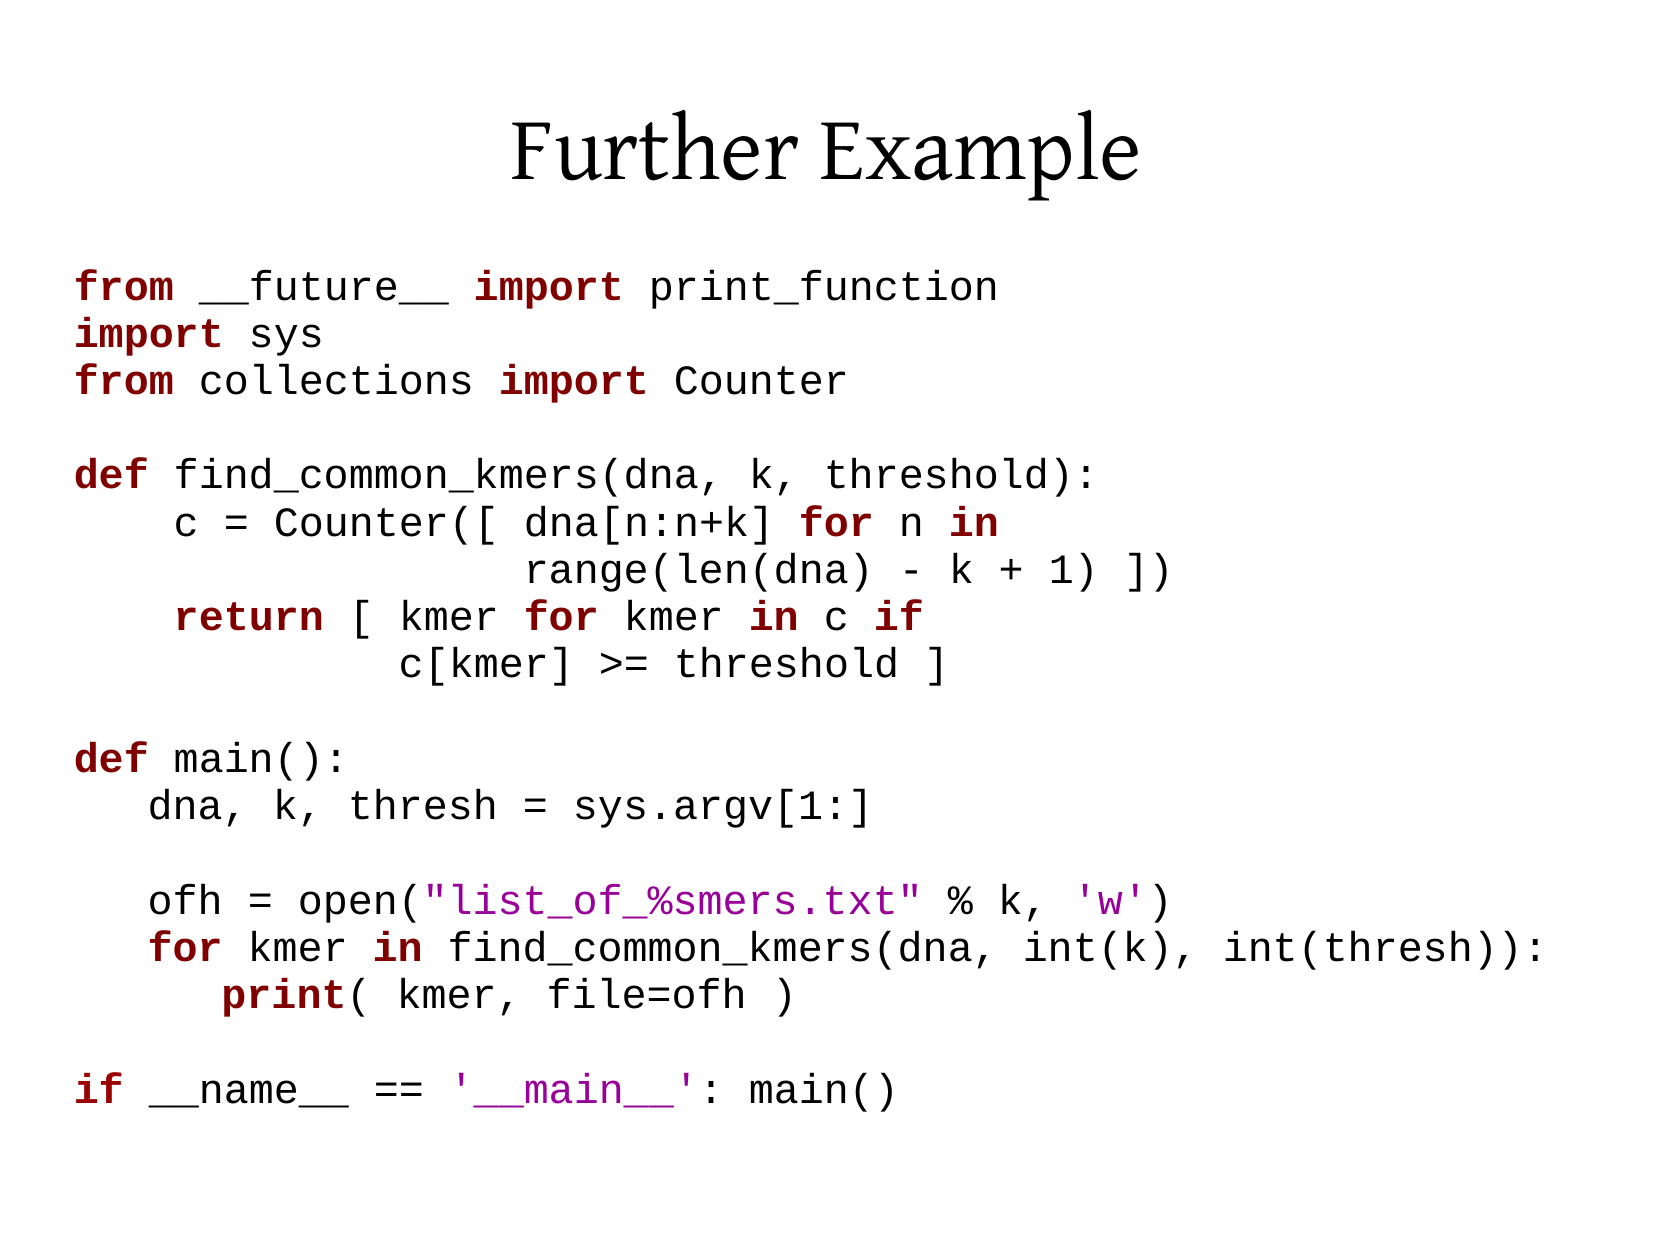

# Further Example
from __future__ import print_function
import sys
from collections import Counter
def find_common_kmers(dna, k, threshold):
 c = Counter([ dna[n:n+k] for n in
 range(len(dna) - k + 1) ])
 return [ kmer for kmer in c if
 c[kmer] >= threshold ]
def main():
	dna, k, thresh = sys.argv[1:]
	ofh = open("list_of_%smers.txt" % k, 'w')
	for kmer in find_common_kmers(dna, int(k), int(thresh)):
 	print( kmer, file=ofh )
if __name__ == '__main__': main()